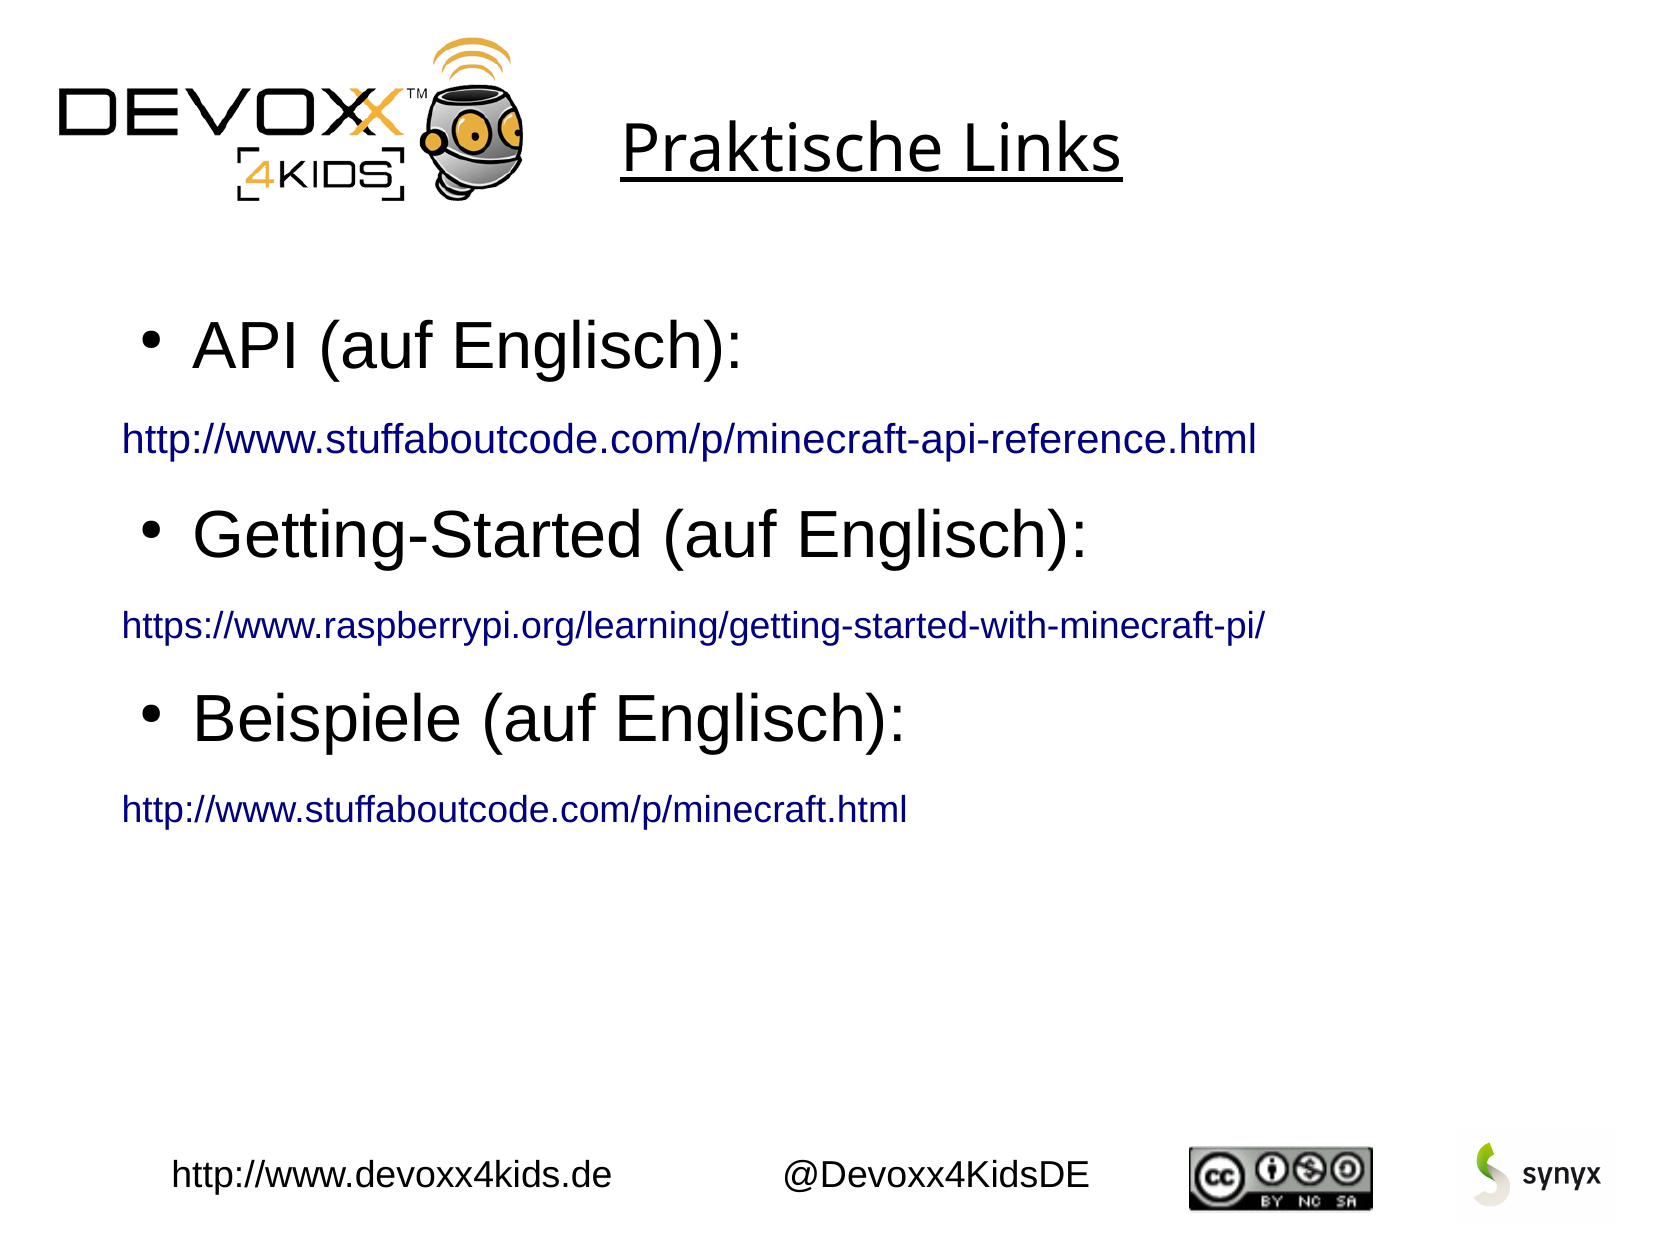

#
Praktische Links
API (auf Englisch):
http://www.stuffaboutcode.com/p/minecraft-api-reference.html
Getting-Started (auf Englisch):
https://www.raspberrypi.org/learning/getting-started-with-minecraft-pi/
Beispiele (auf Englisch):
http://www.stuffaboutcode.com/p/minecraft.html